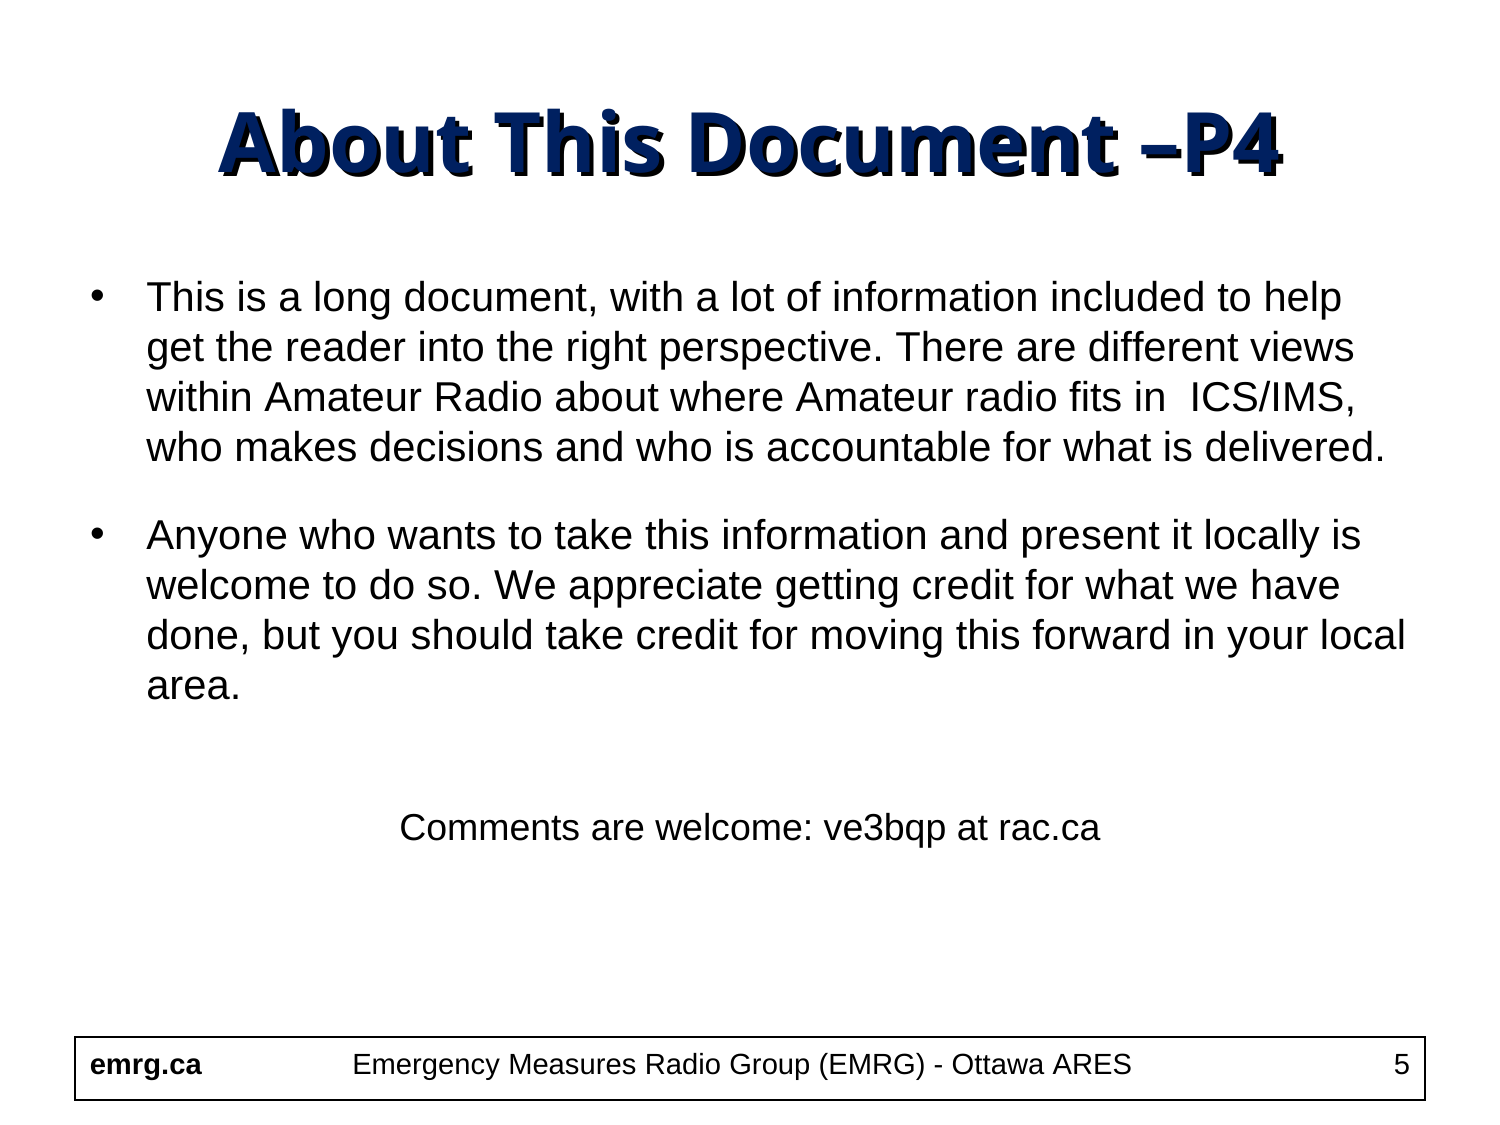

# About This Document –P4
This is a long document, with a lot of information included to help get the reader into the right perspective. There are different views within Amateur Radio about where Amateur radio fits in ICS/IMS, who makes decisions and who is accountable for what is delivered.
Anyone who wants to take this information and present it locally is welcome to do so. We appreciate getting credit for what we have done, but you should take credit for moving this forward in your local area.
Comments are welcome: ve3bqp at rac.ca
Emergency Measures Radio Group (EMRG) - Ottawa ARES
5